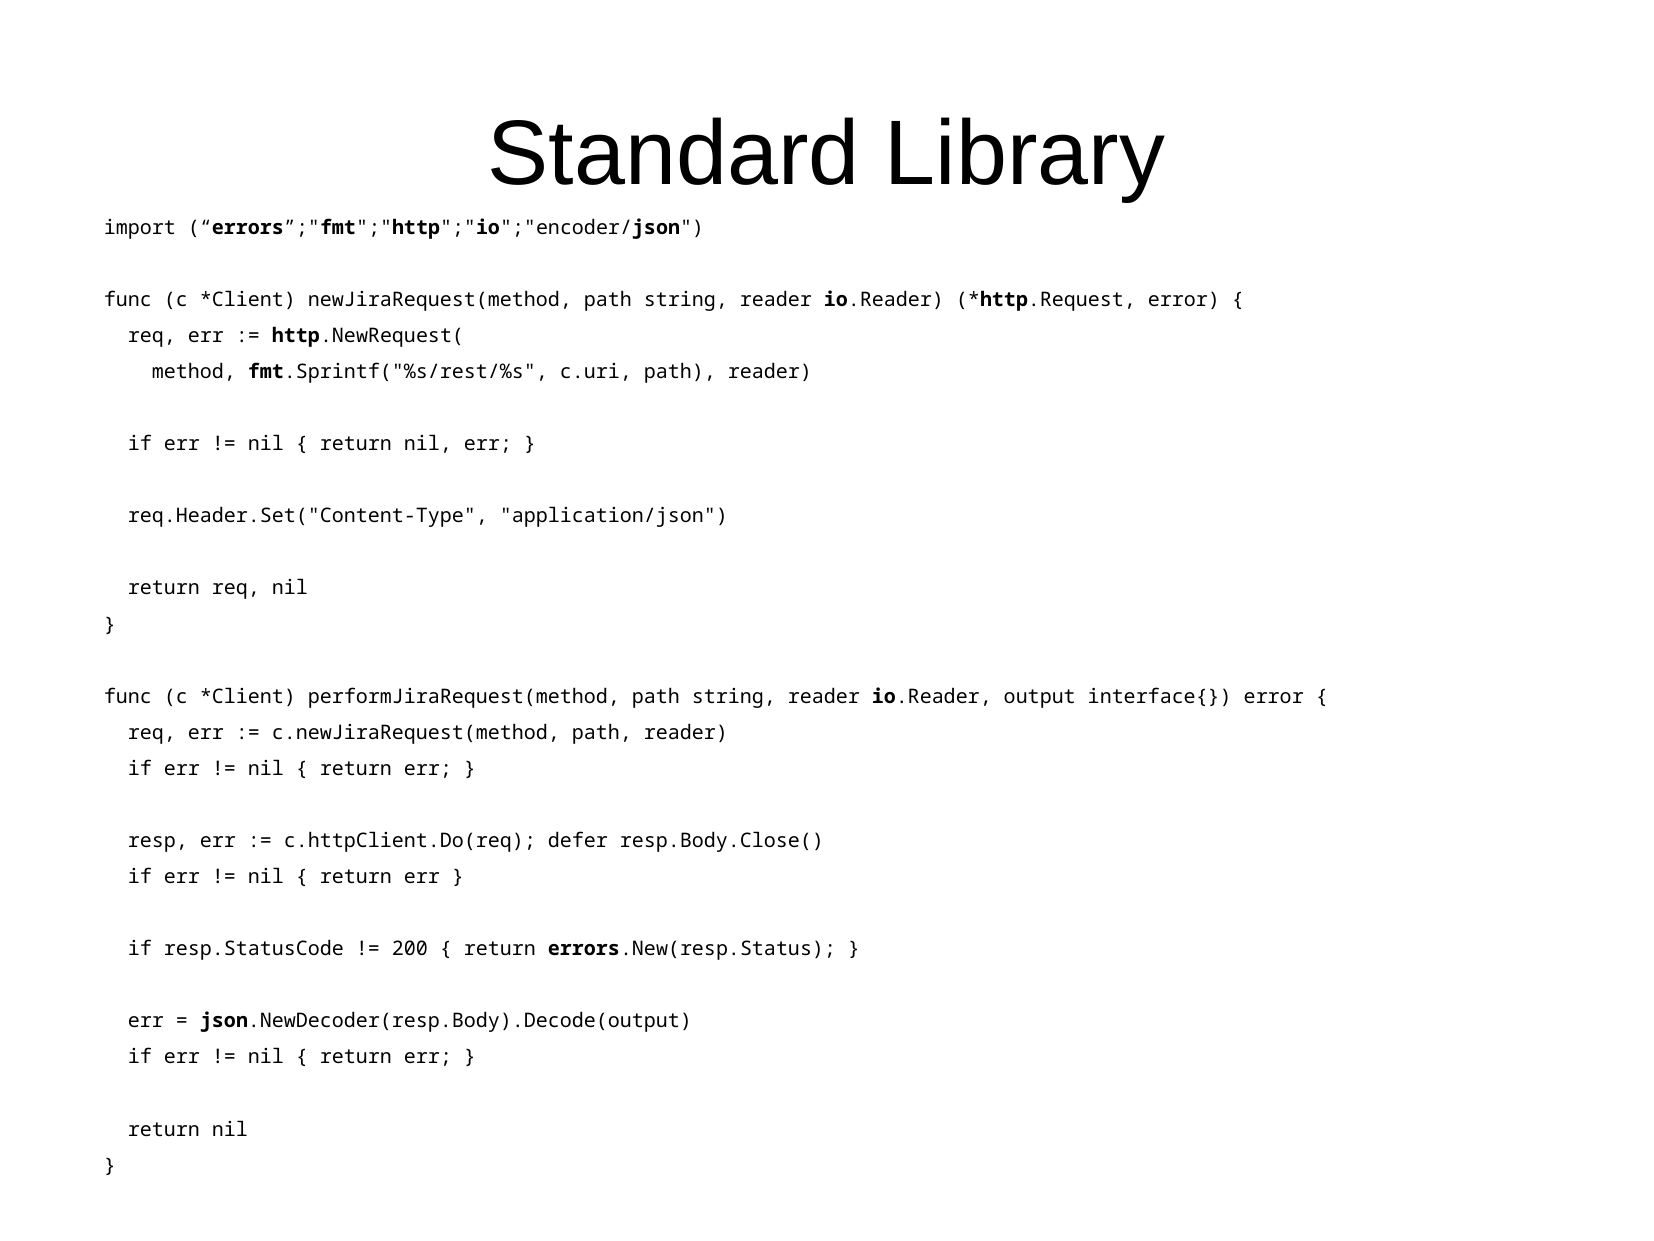

# Standard Library
import (“errors”;"fmt";"http";"io";"encoder/json")
func (c *Client) newJiraRequest(method, path string, reader io.Reader) (*http.Request, error) {
 req, err := http.NewRequest(
 method, fmt.Sprintf("%s/rest/%s", c.uri, path), reader)
 if err != nil { return nil, err; }
 req.Header.Set("Content-Type", "application/json")
 return req, nil
}
func (c *Client) performJiraRequest(method, path string, reader io.Reader, output interface{}) error {
 req, err := c.newJiraRequest(method, path, reader)
 if err != nil { return err; }
 resp, err := c.httpClient.Do(req); defer resp.Body.Close()
 if err != nil { return err }
 if resp.StatusCode != 200 { return errors.New(resp.Status); }
 err = json.NewDecoder(resp.Body).Decode(output)
 if err != nil { return err; }
 return nil
}